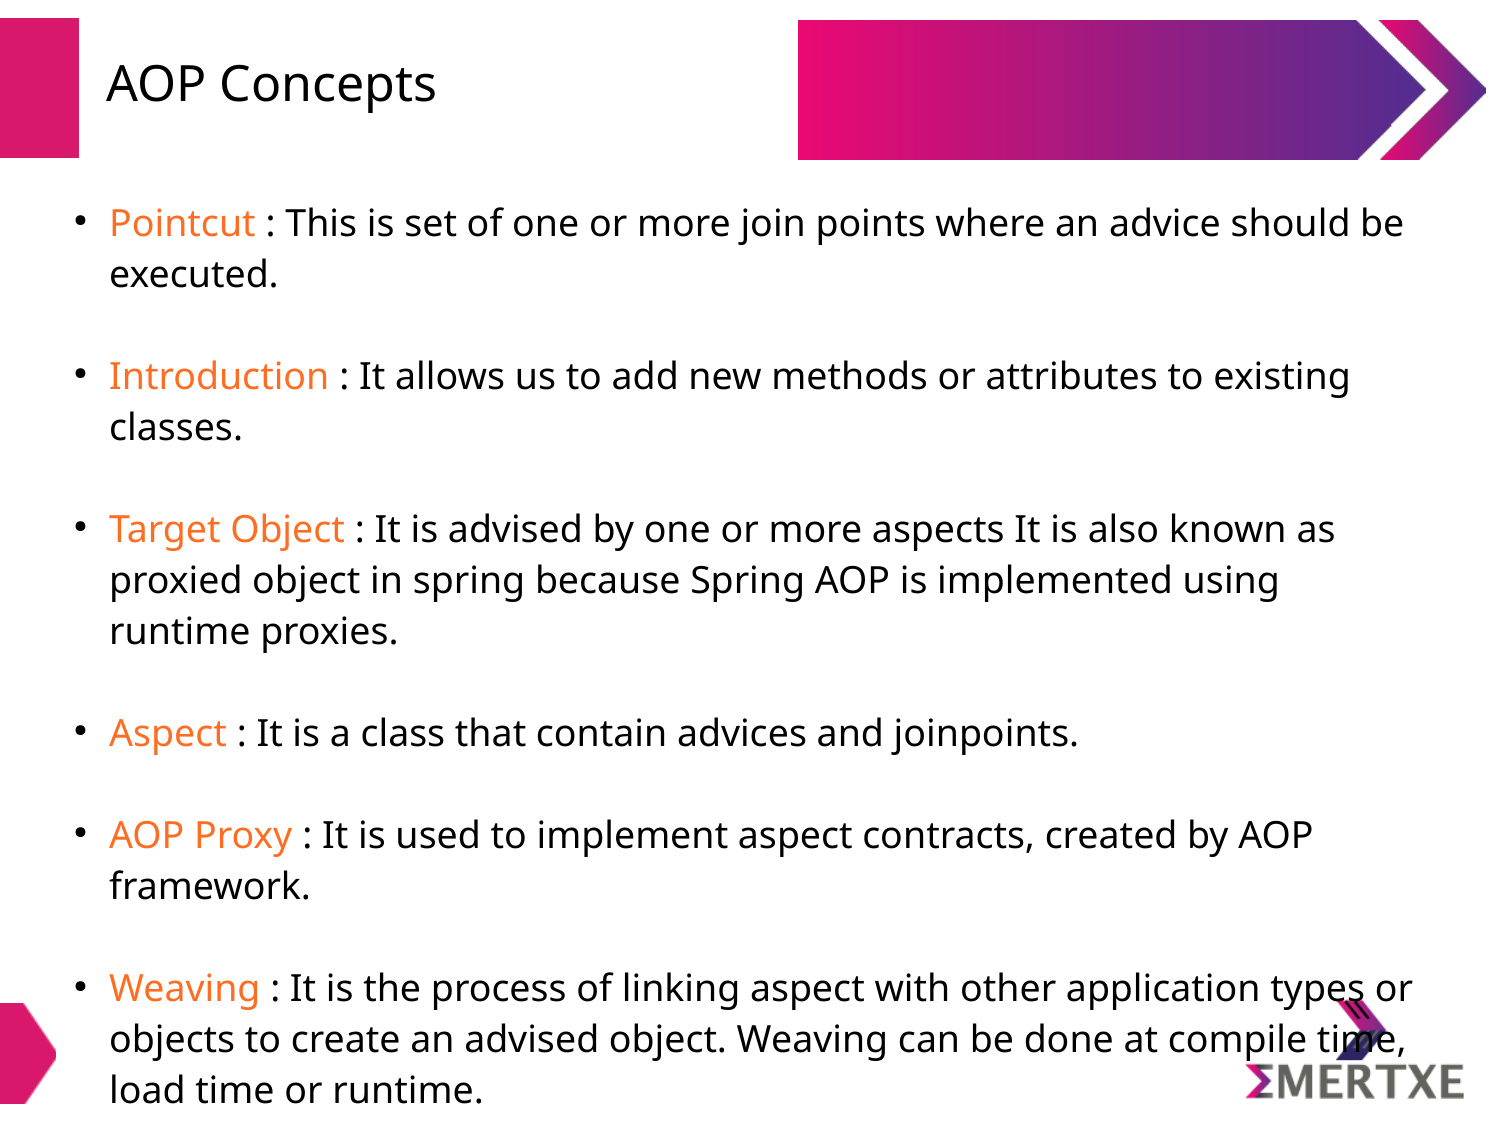

AOP Concepts
Pointcut : This is set of one or more join points where an advice should be executed.
Introduction : It allows us to add new methods or attributes to existing classes.
Target Object : It is advised by one or more aspects It is also known as proxied object in spring because Spring AOP is implemented using runtime proxies.
Aspect : It is a class that contain advices and joinpoints.
AOP Proxy : It is used to implement aspect contracts, created by AOP framework.
Weaving : It is the process of linking aspect with other application types or objects to create an advised object. Weaving can be done at compile time, load time or runtime.